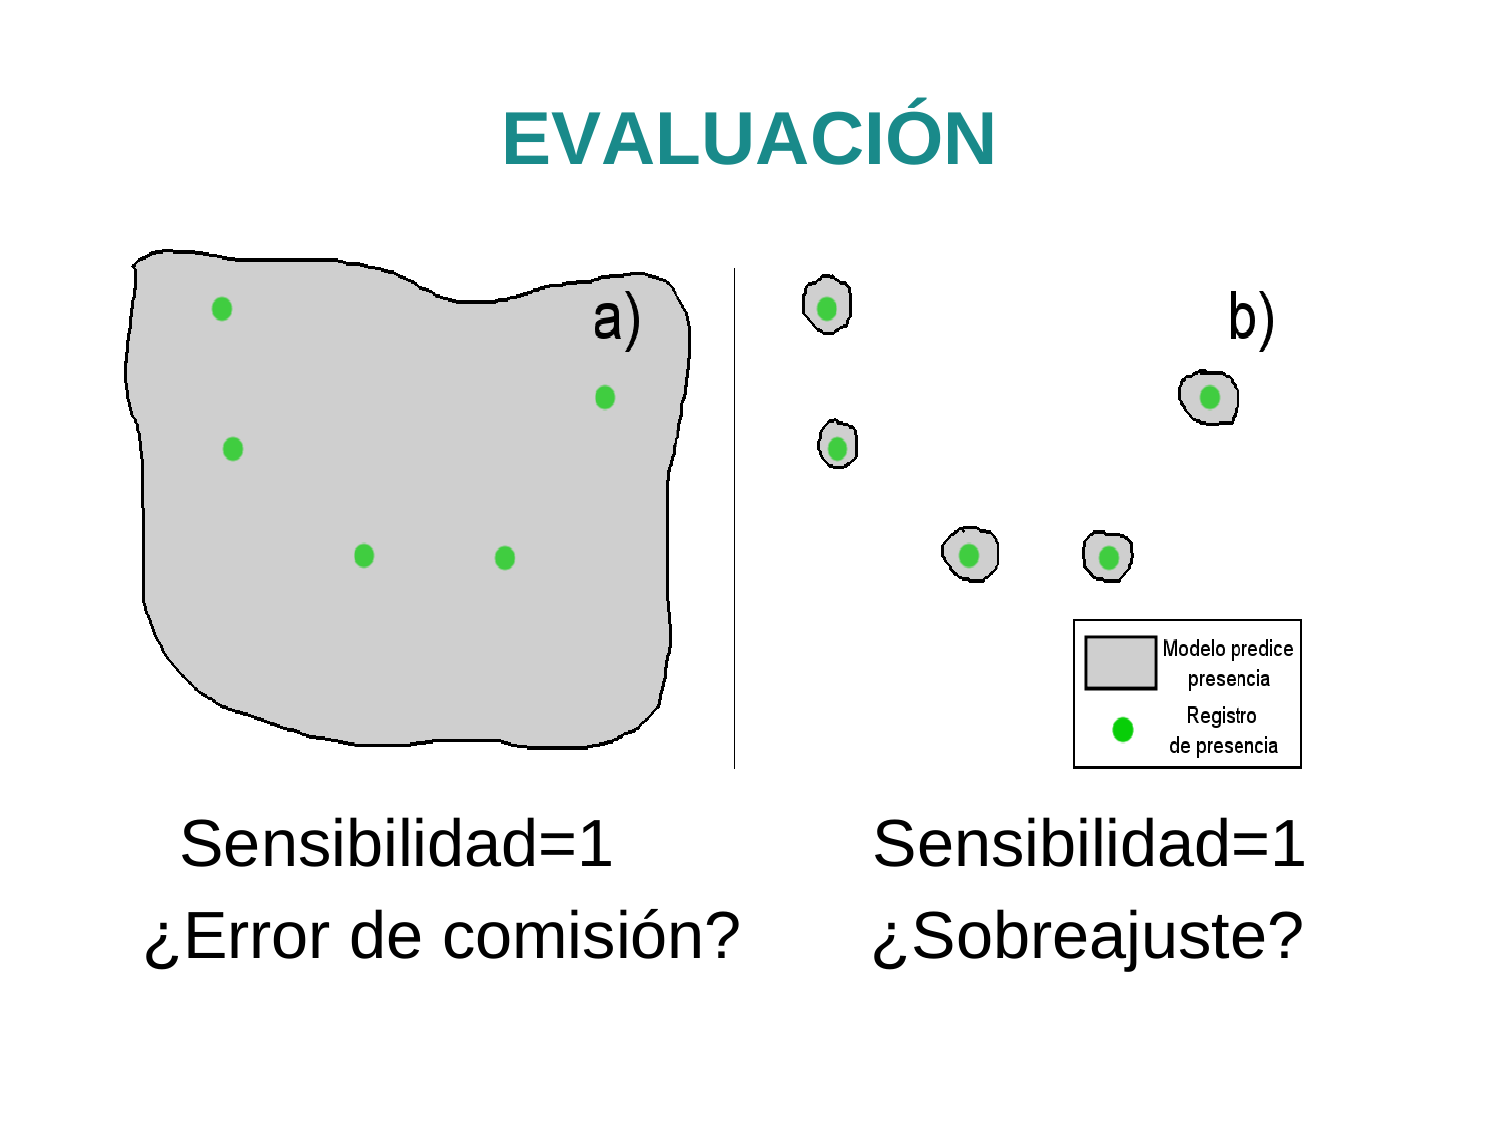

# EVALUACIÓN
 Sensibilidad=1 Sensibilidad=1
¿Error de comisión? ¿Sobreajuste?